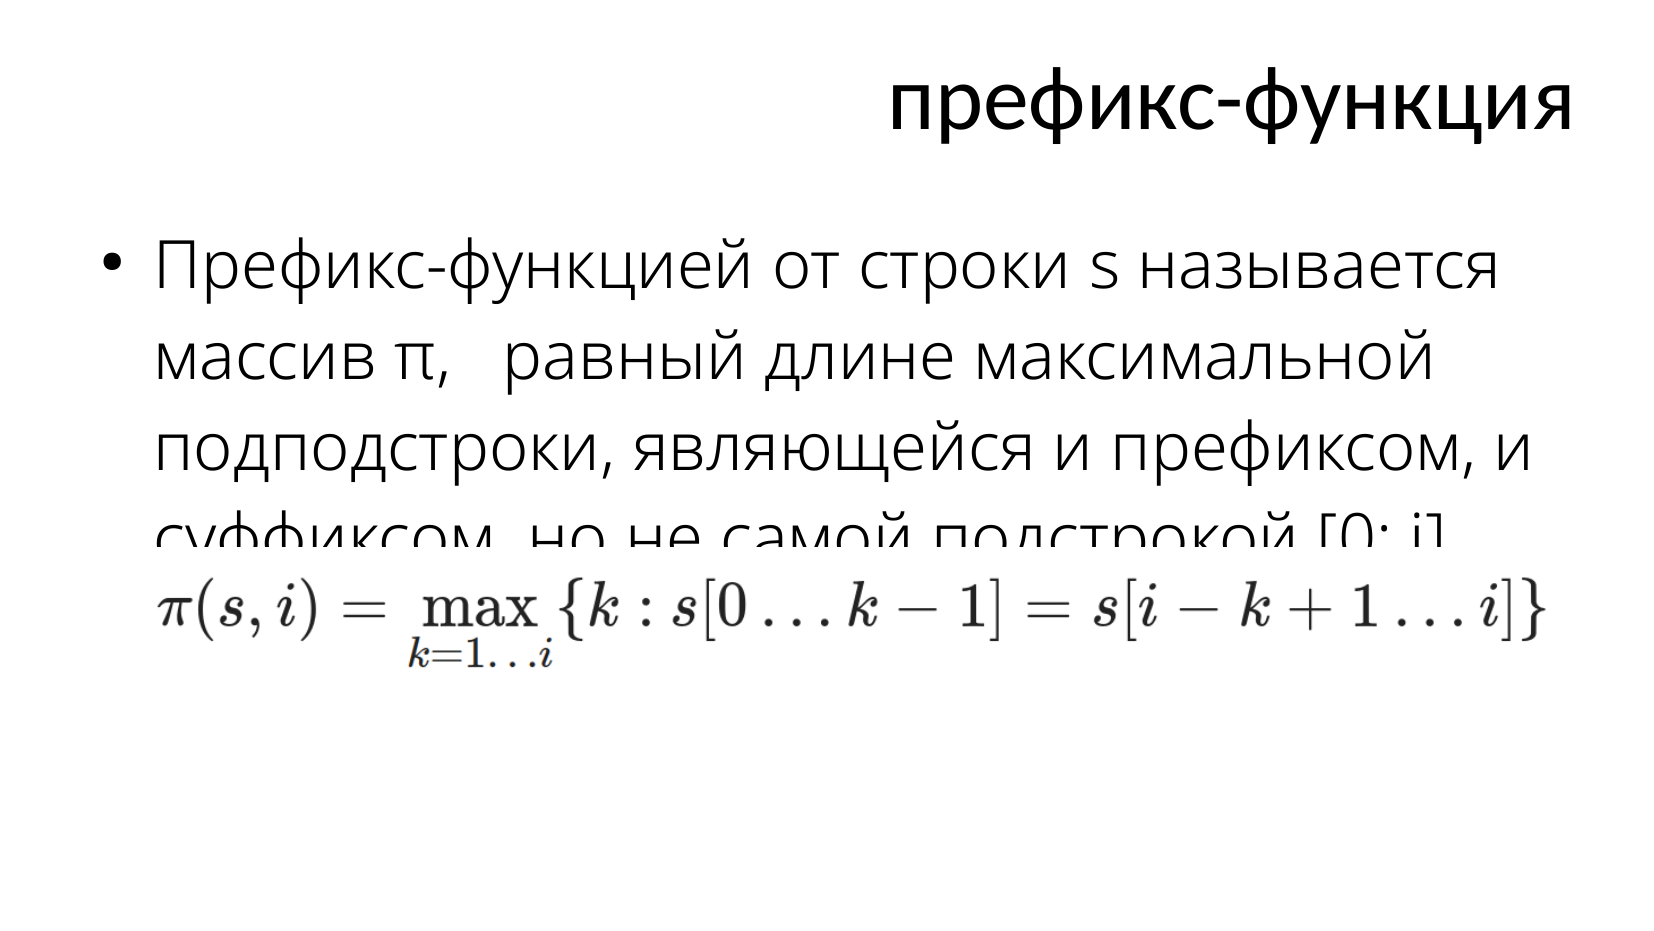

# префикс-функция
Префикс-функцией от строки s называется массив π, ​ равный длине максимальной подподстроки, являющейся и префиксом, и суффиксом, но не самой подстрокой [0; i]